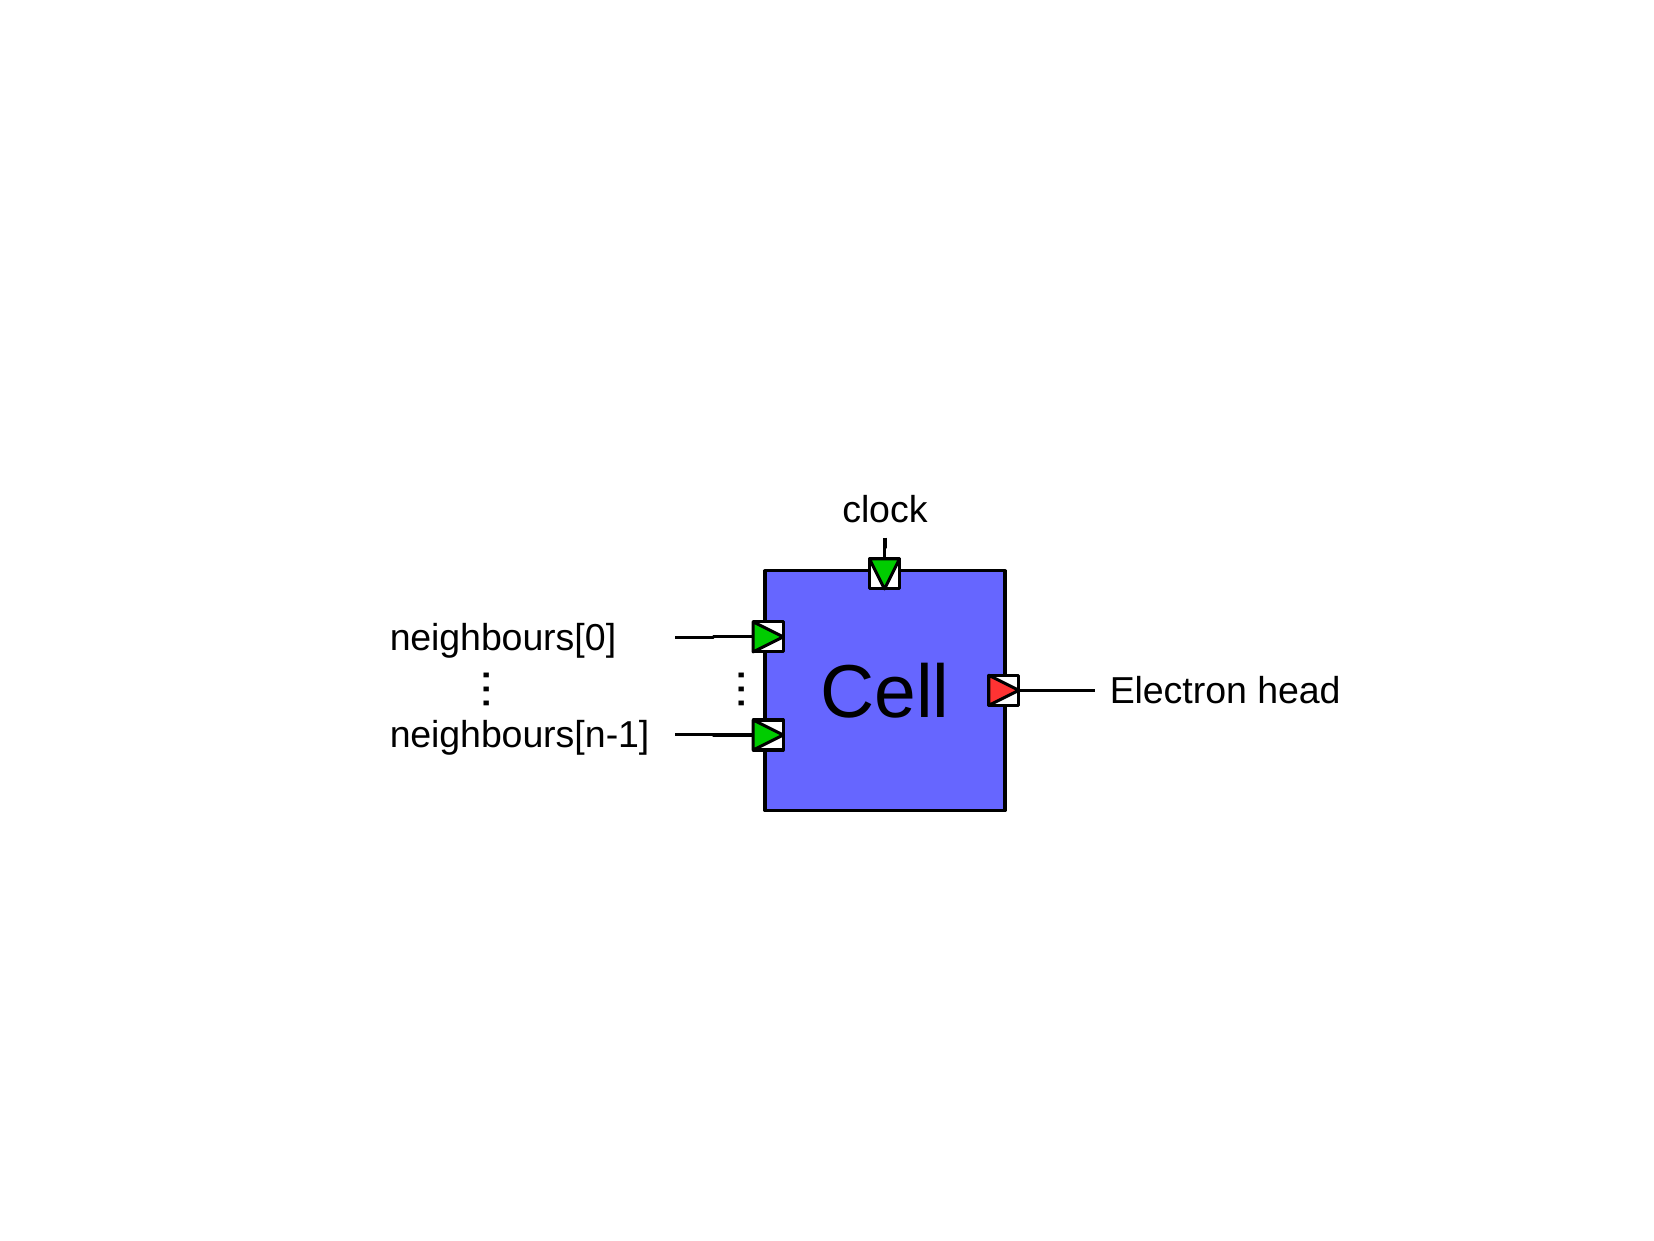

#
clock
neighbours[0]
Cell
...
...
Electron head
neighbours[n-1]